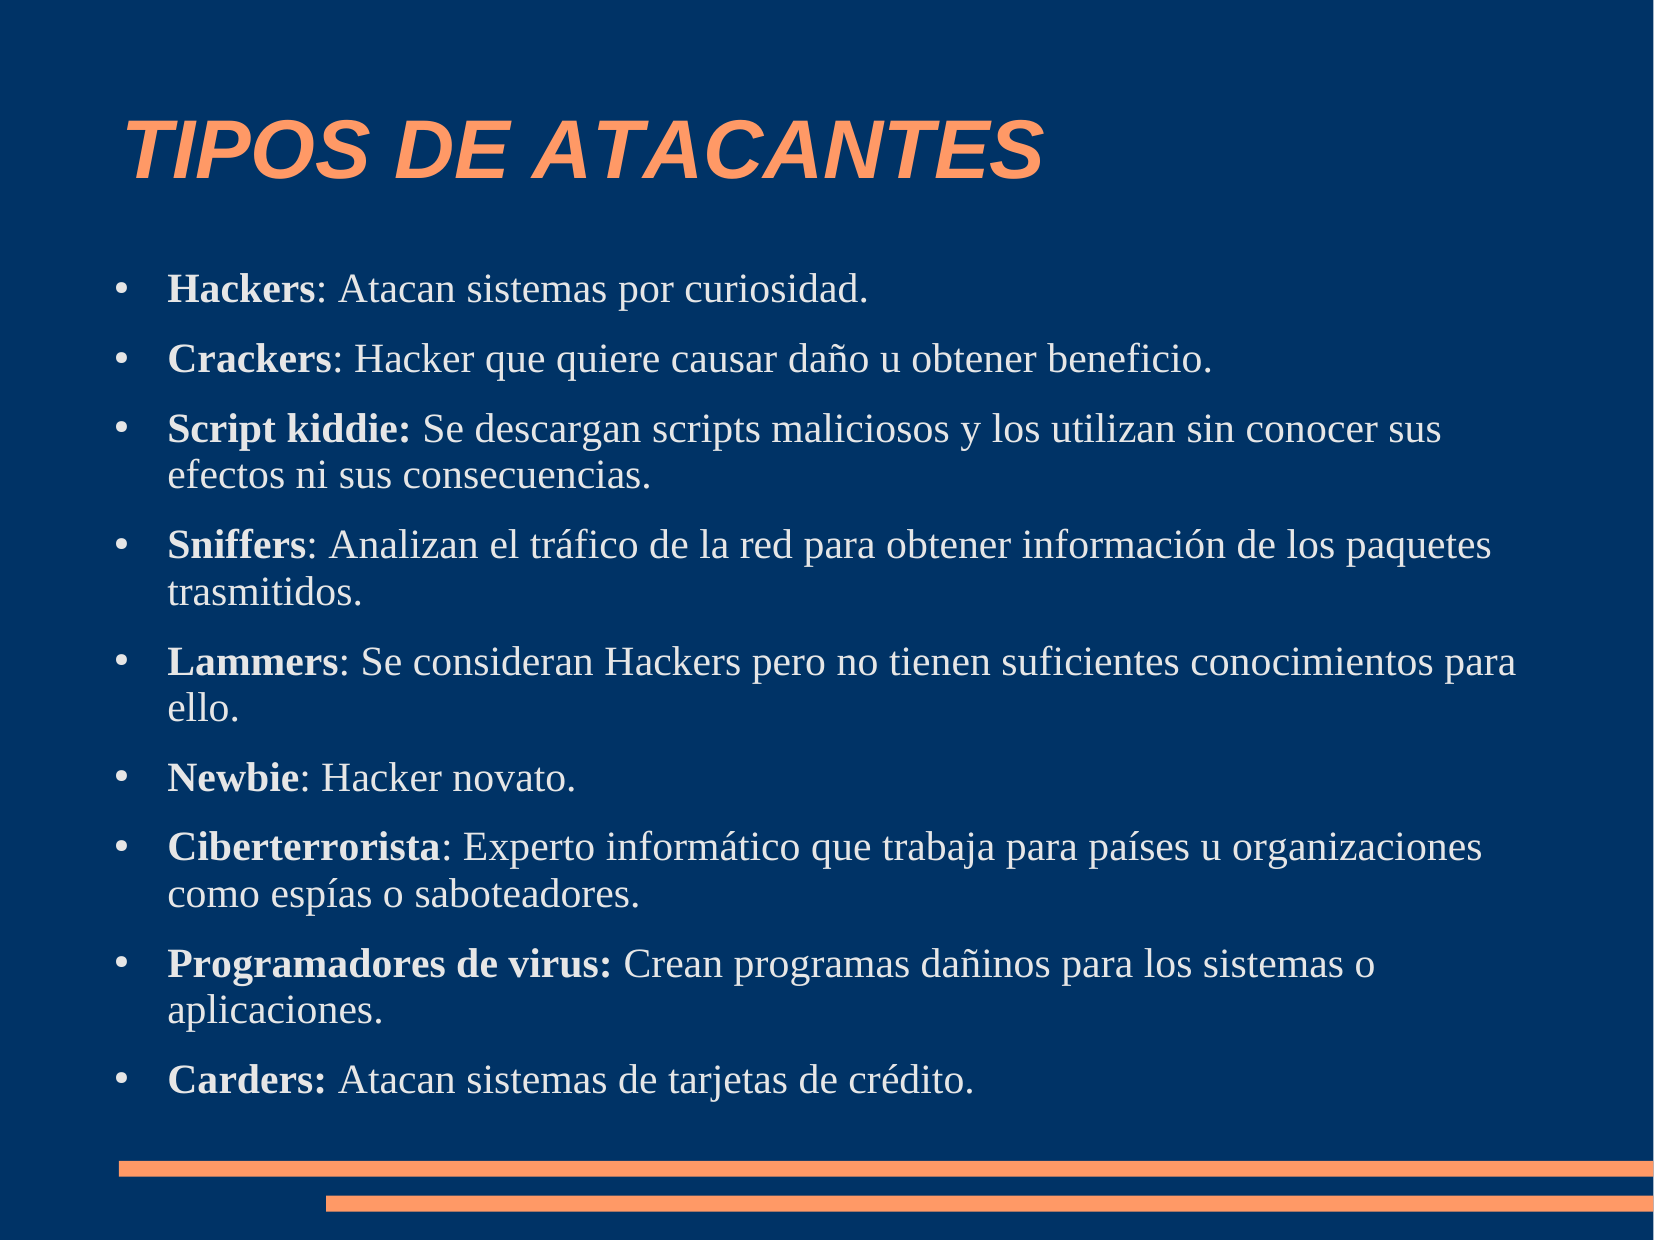

# TIPOS DE ATACANTES
Hackers: Atacan sistemas por curiosidad.
Crackers: Hacker que quiere causar daño u obtener beneficio.
Script kiddie: Se descargan scripts maliciosos y los utilizan sin conocer sus efectos ni sus consecuencias.
Sniffers: Analizan el tráfico de la red para obtener información de los paquetes trasmitidos.
Lammers: Se consideran Hackers pero no tienen suficientes conocimientos para ello.
Newbie: Hacker novato.
Ciberterrorista: Experto informático que trabaja para países u organizaciones como espías o saboteadores.
Programadores de virus: Crean programas dañinos para los sistemas o aplicaciones.
Carders: Atacan sistemas de tarjetas de crédito.